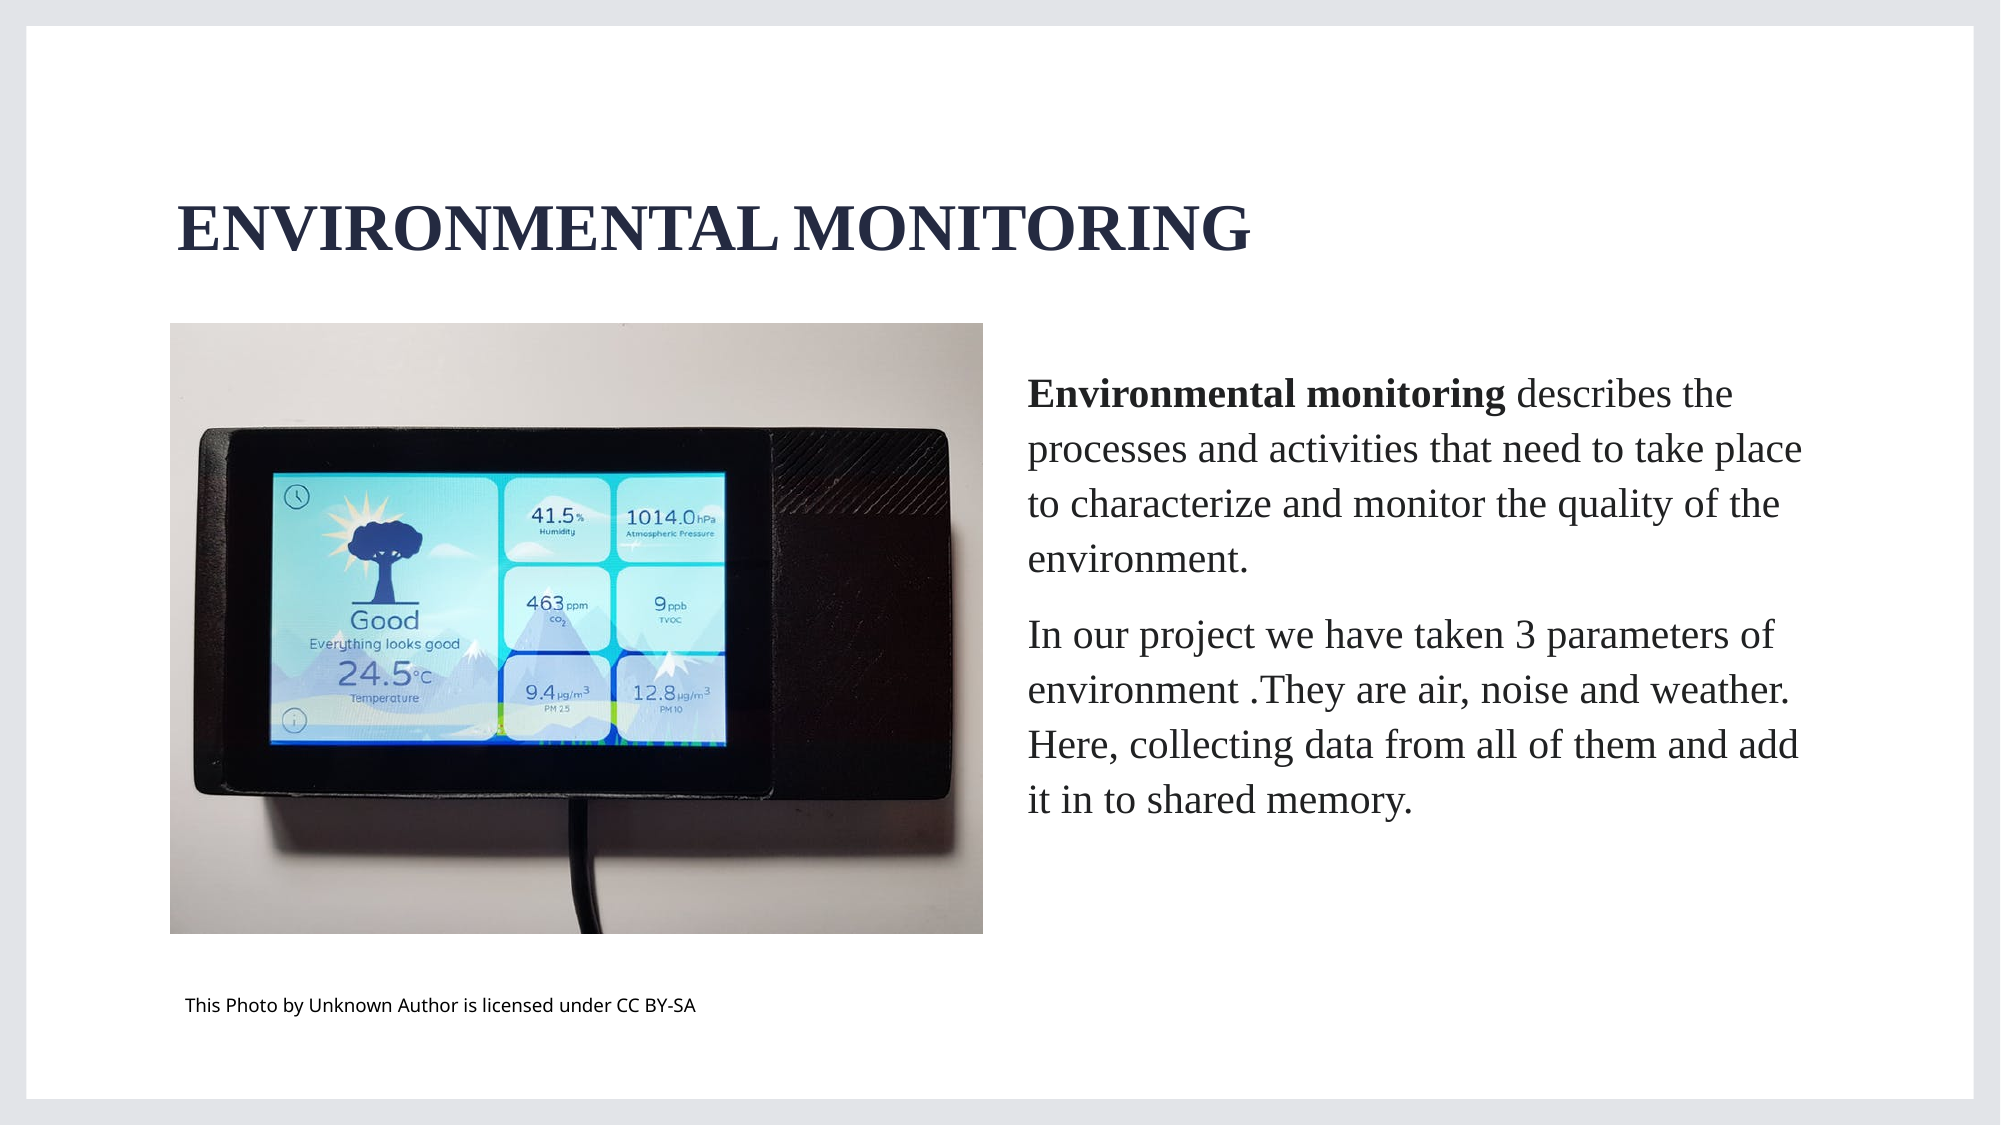

# ENVIRONMENTAL MONITORING
Environmental monitoring describes the processes and activities that need to take place to characterize and monitor the quality of the environment.
In our project we have taken 3 parameters of environment .They are air, noise and weather. Here, collecting data from all of them and add it in to shared memory.
This Photo by Unknown Author is licensed under CC BY-SA